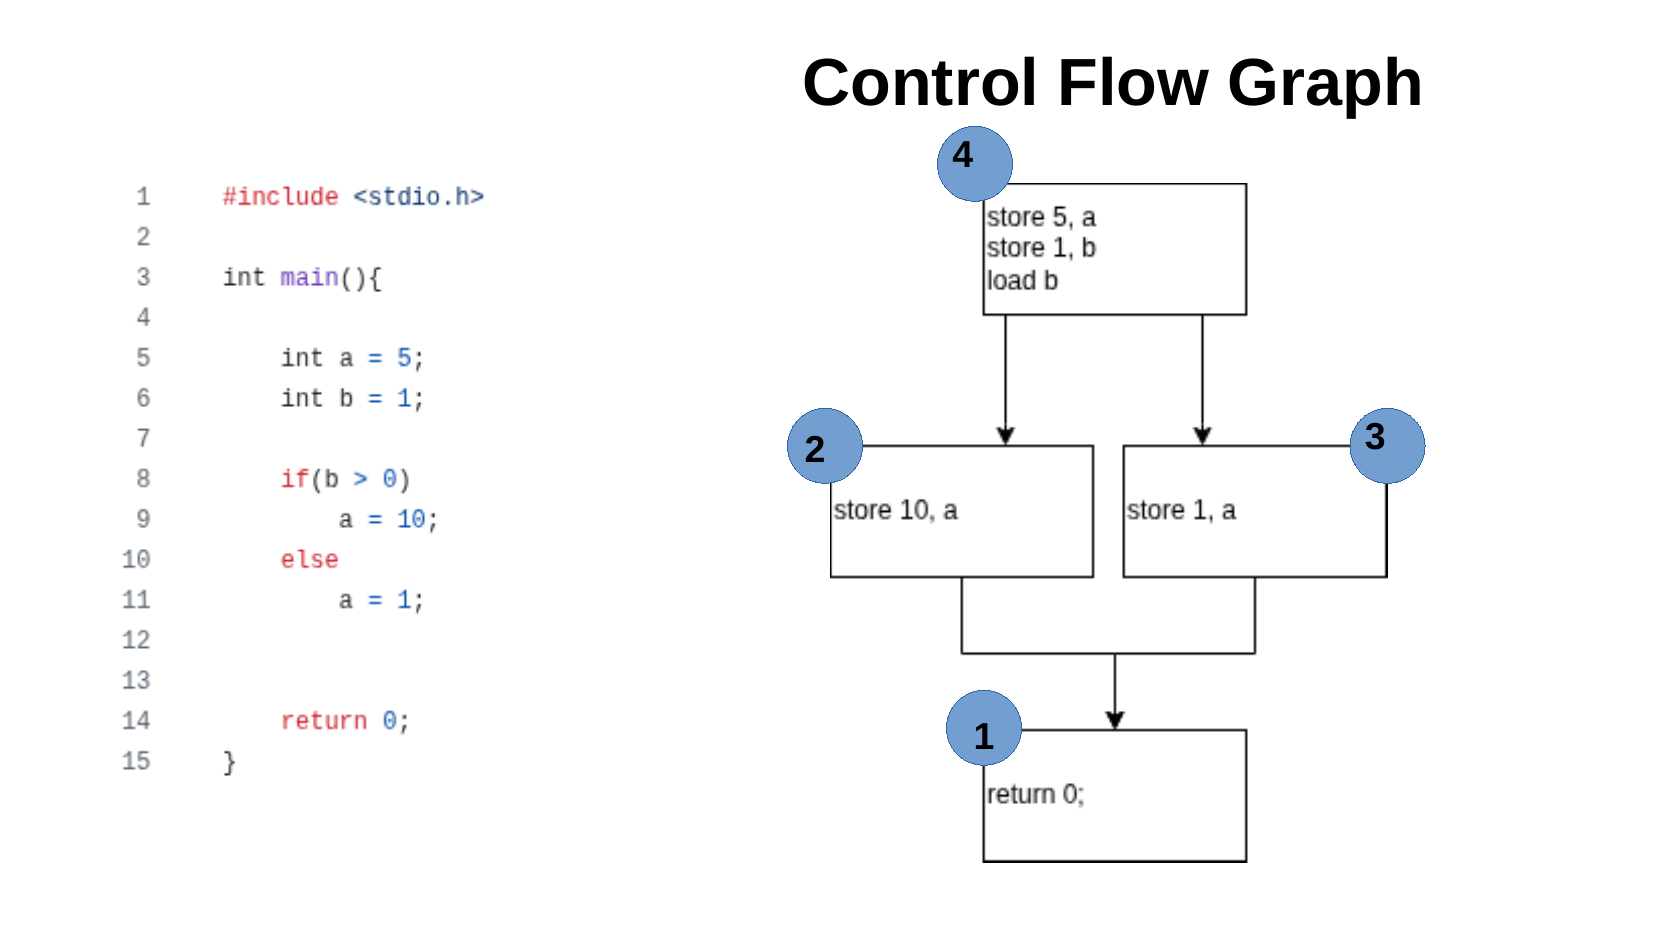

Control Flow Graph
4
3
2
1